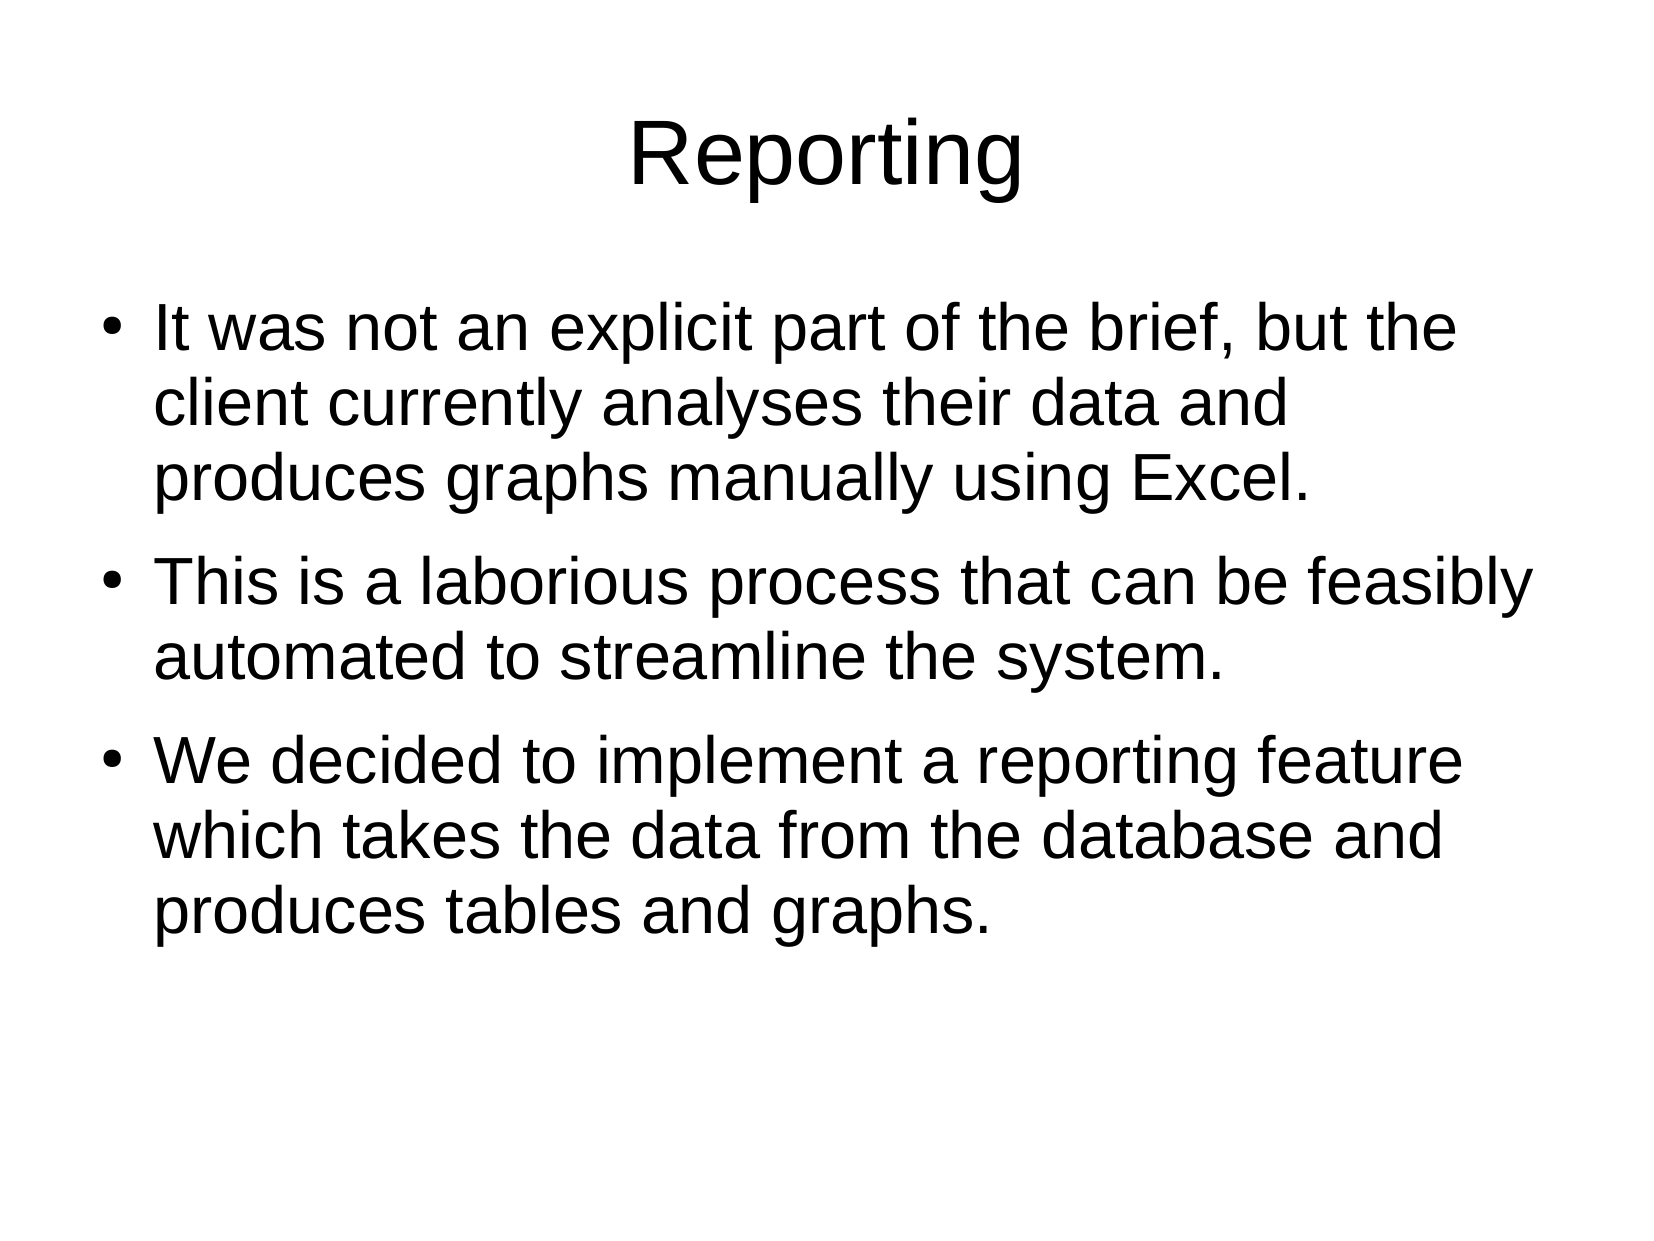

# Reporting
It was not an explicit part of the brief, but the client currently analyses their data and produces graphs manually using Excel.
This is a laborious process that can be feasibly automated to streamline the system.
We decided to implement a reporting feature which takes the data from the database and produces tables and graphs.